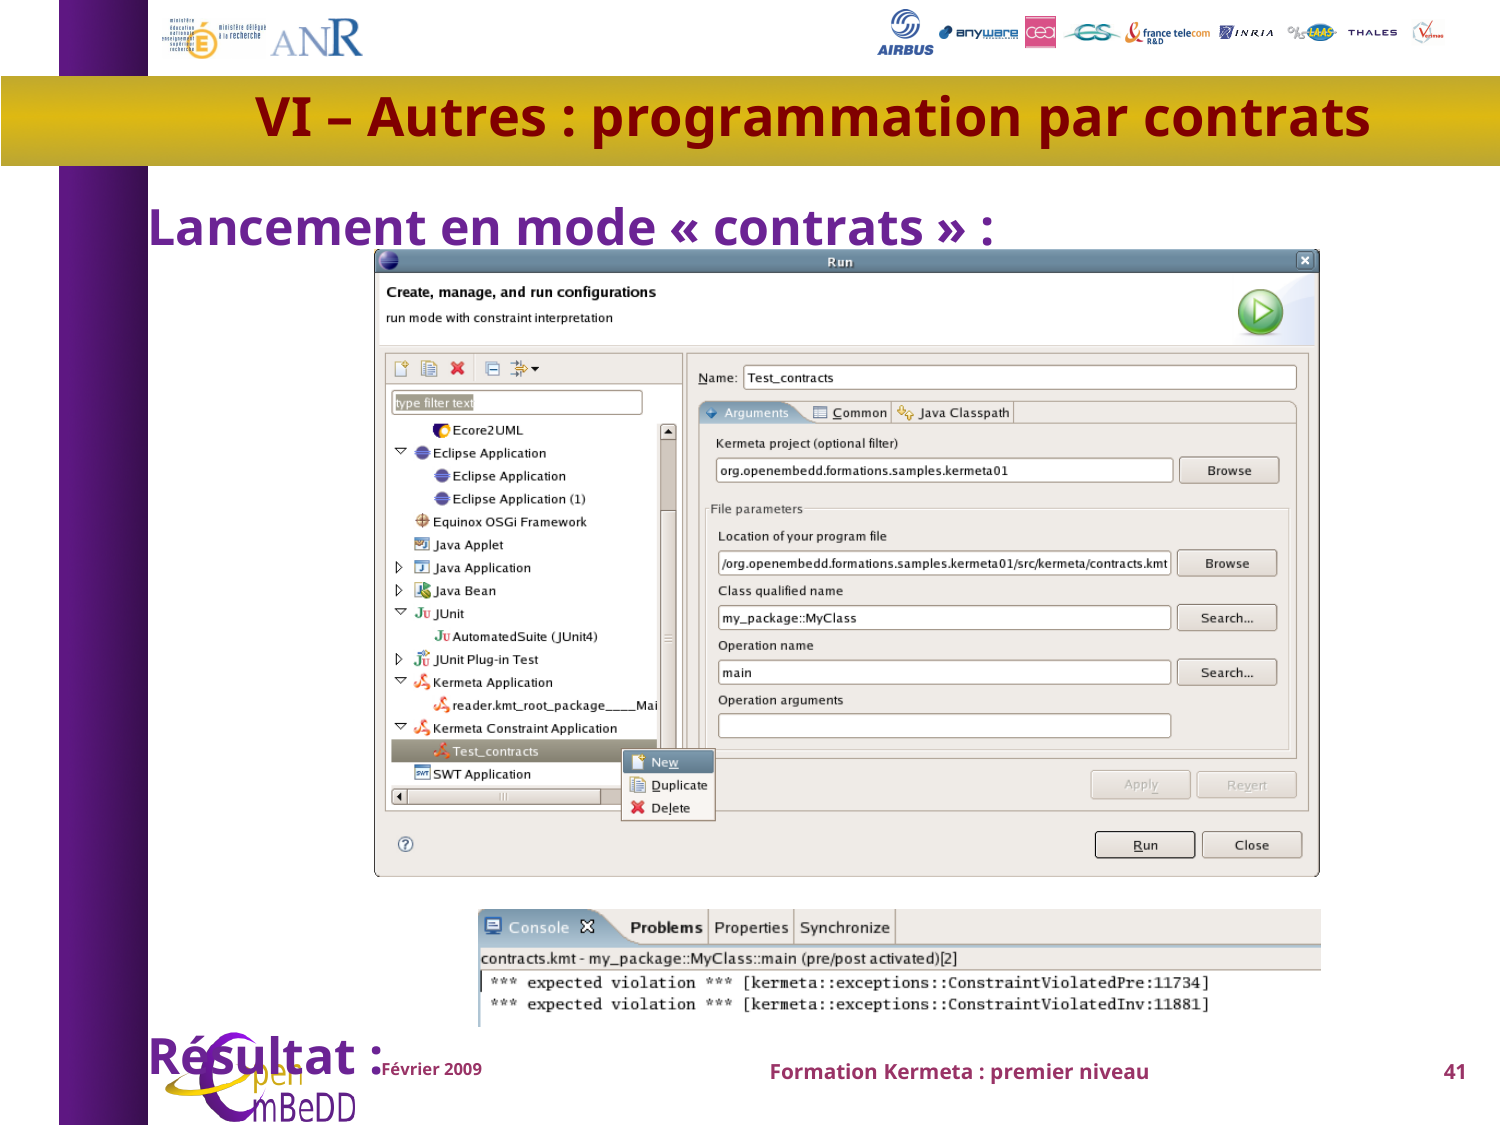

# VI – Autres : programmation par contrats
Lancement en mode « contrats » :
Résultat :
Pied de page
Pied de page fixe
41